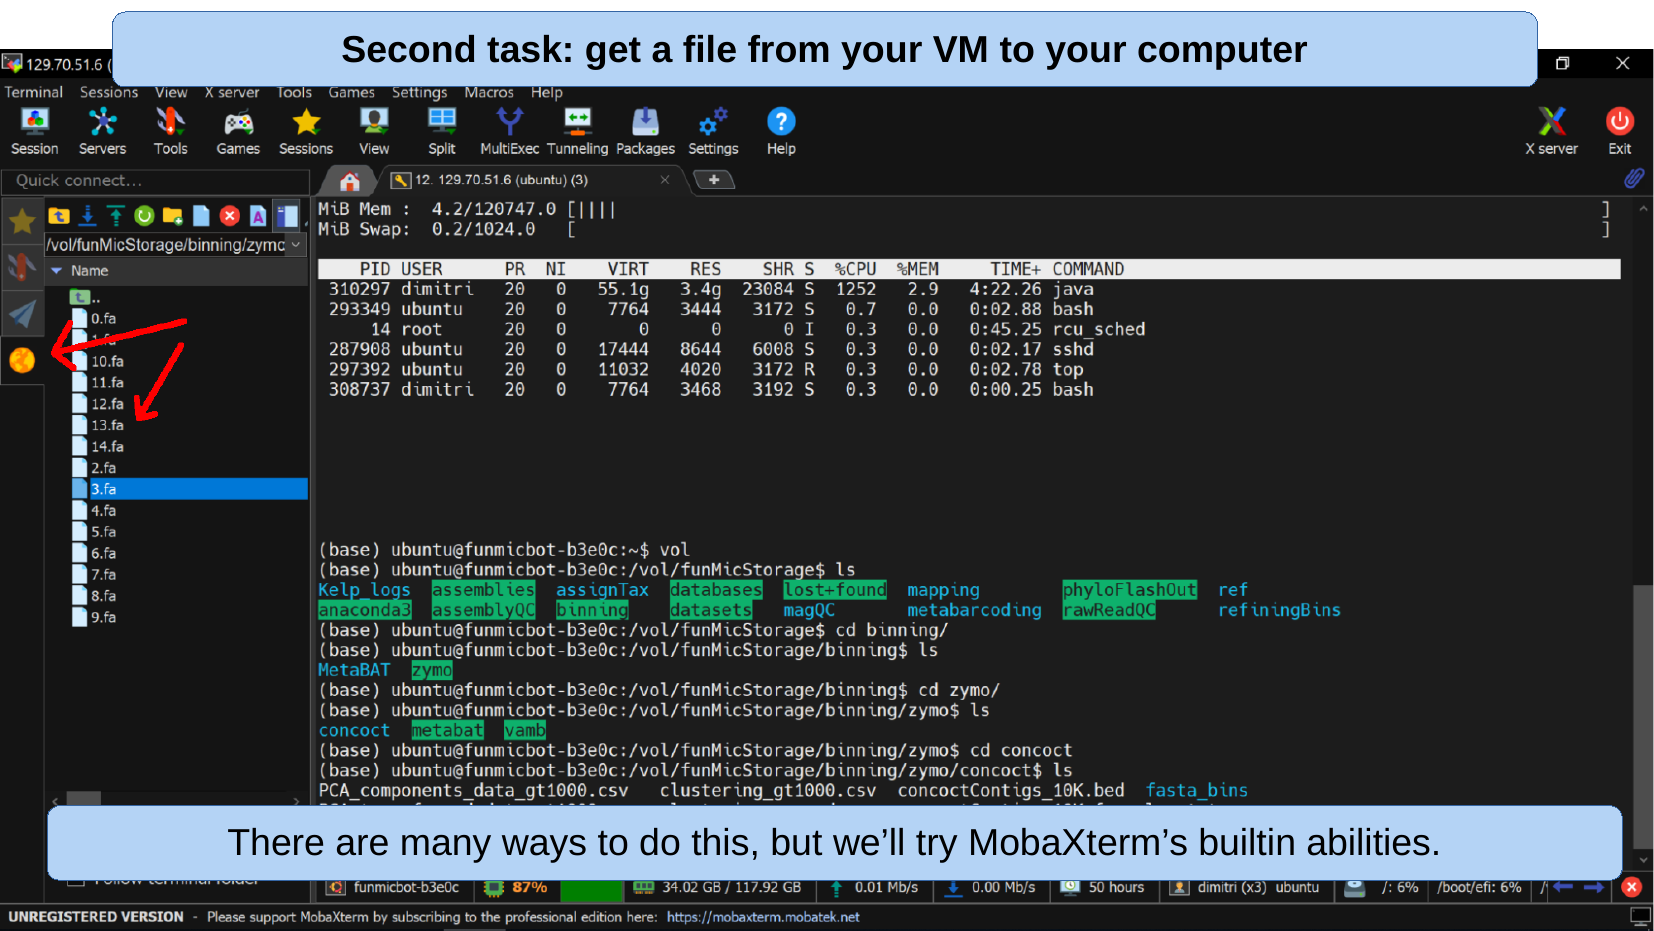

Second task: get a file from your VM to your computer
There are many ways to do this, but we’ll try MobaXterm’s builtin abilities.